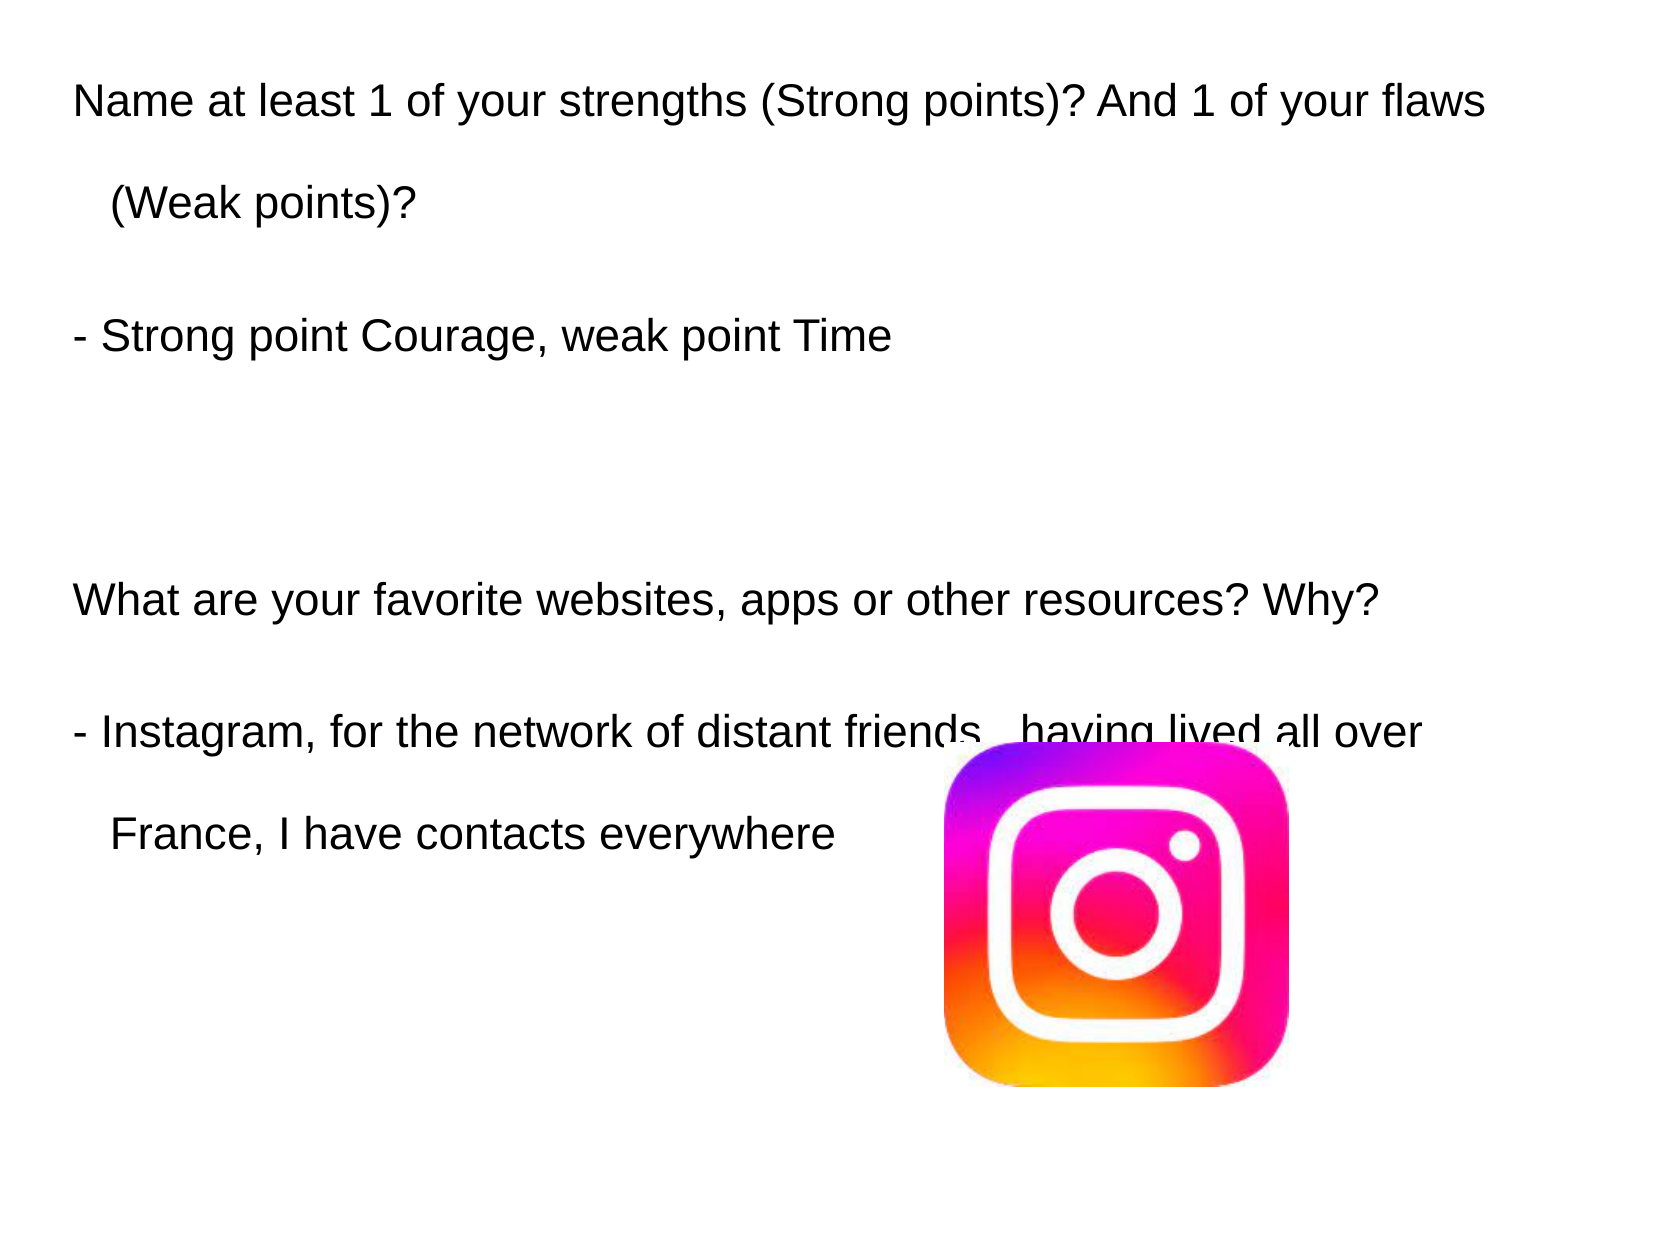

# Name at least 1 of your strengths (Strong points)? And 1 of your flaws (Weak points)?
- Strong point Courage, weak point Time
What are your favorite websites, apps or other resources? Why?
- Instagram, for the network of distant friends , having lived all over France, I have contacts everywhere